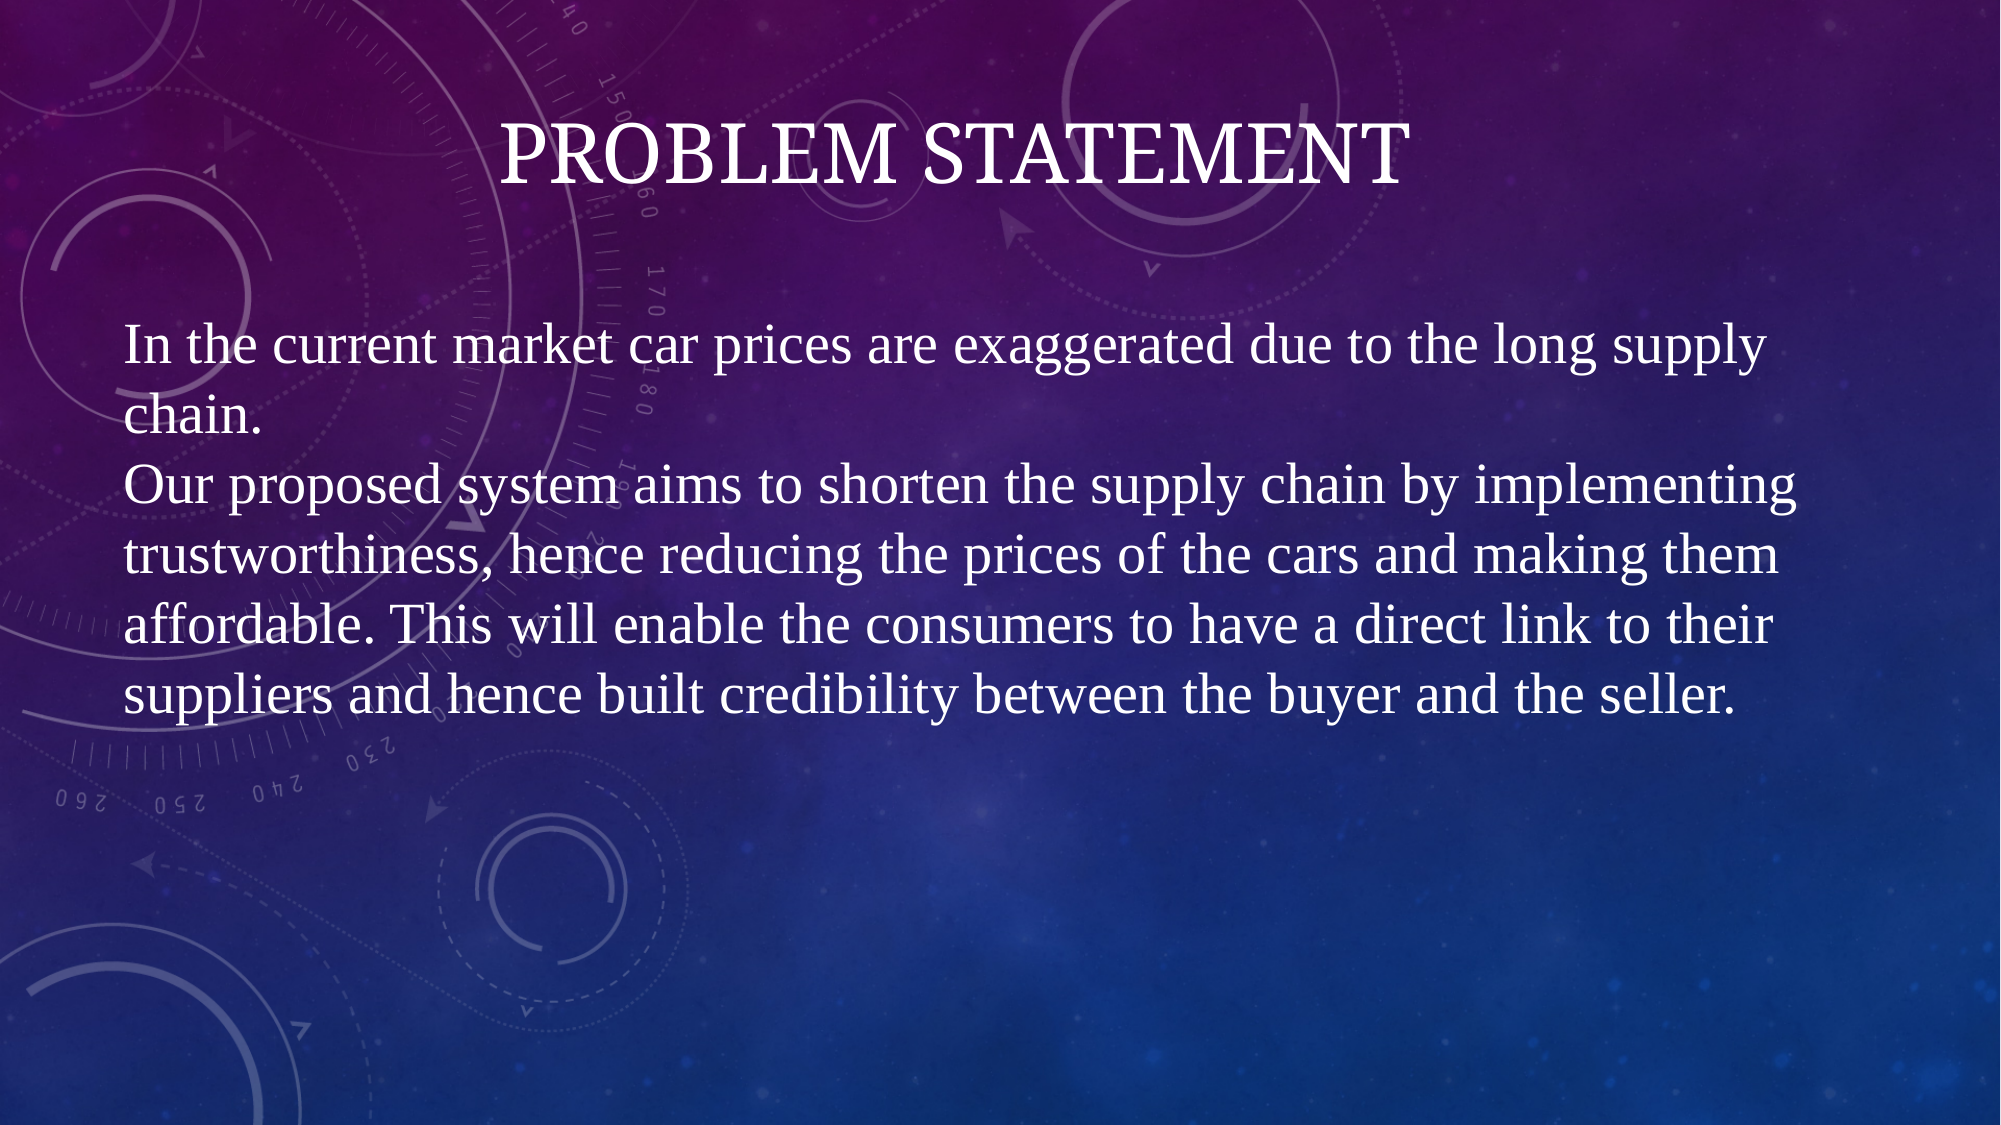

PROBLEM STATEMENT
In the current market car prices are exaggerated due to the long supply chain.
Our proposed system aims to shorten the supply chain by implementing trustworthiness, hence reducing the prices of the cars and making them affordable. This will enable the consumers to have a direct link to their suppliers and hence built credibility between the buyer and the seller.